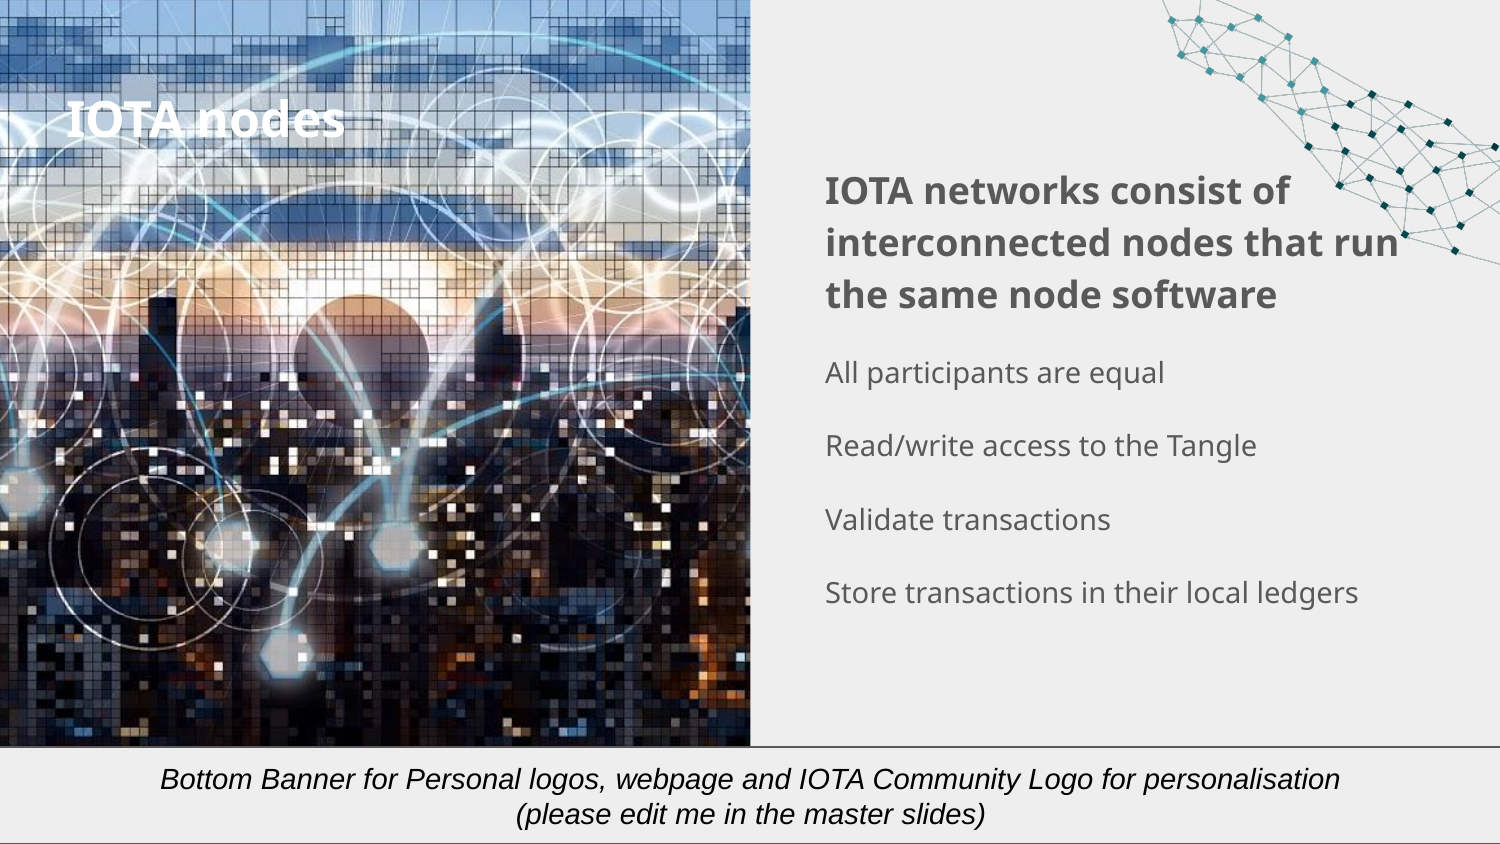

# IOTA nodes
IOTA networks consist of interconnected nodes that run the same node software
All participants are equal
Read/write access to the Tangle
Validate transactions
Store transactions in their local ledgers